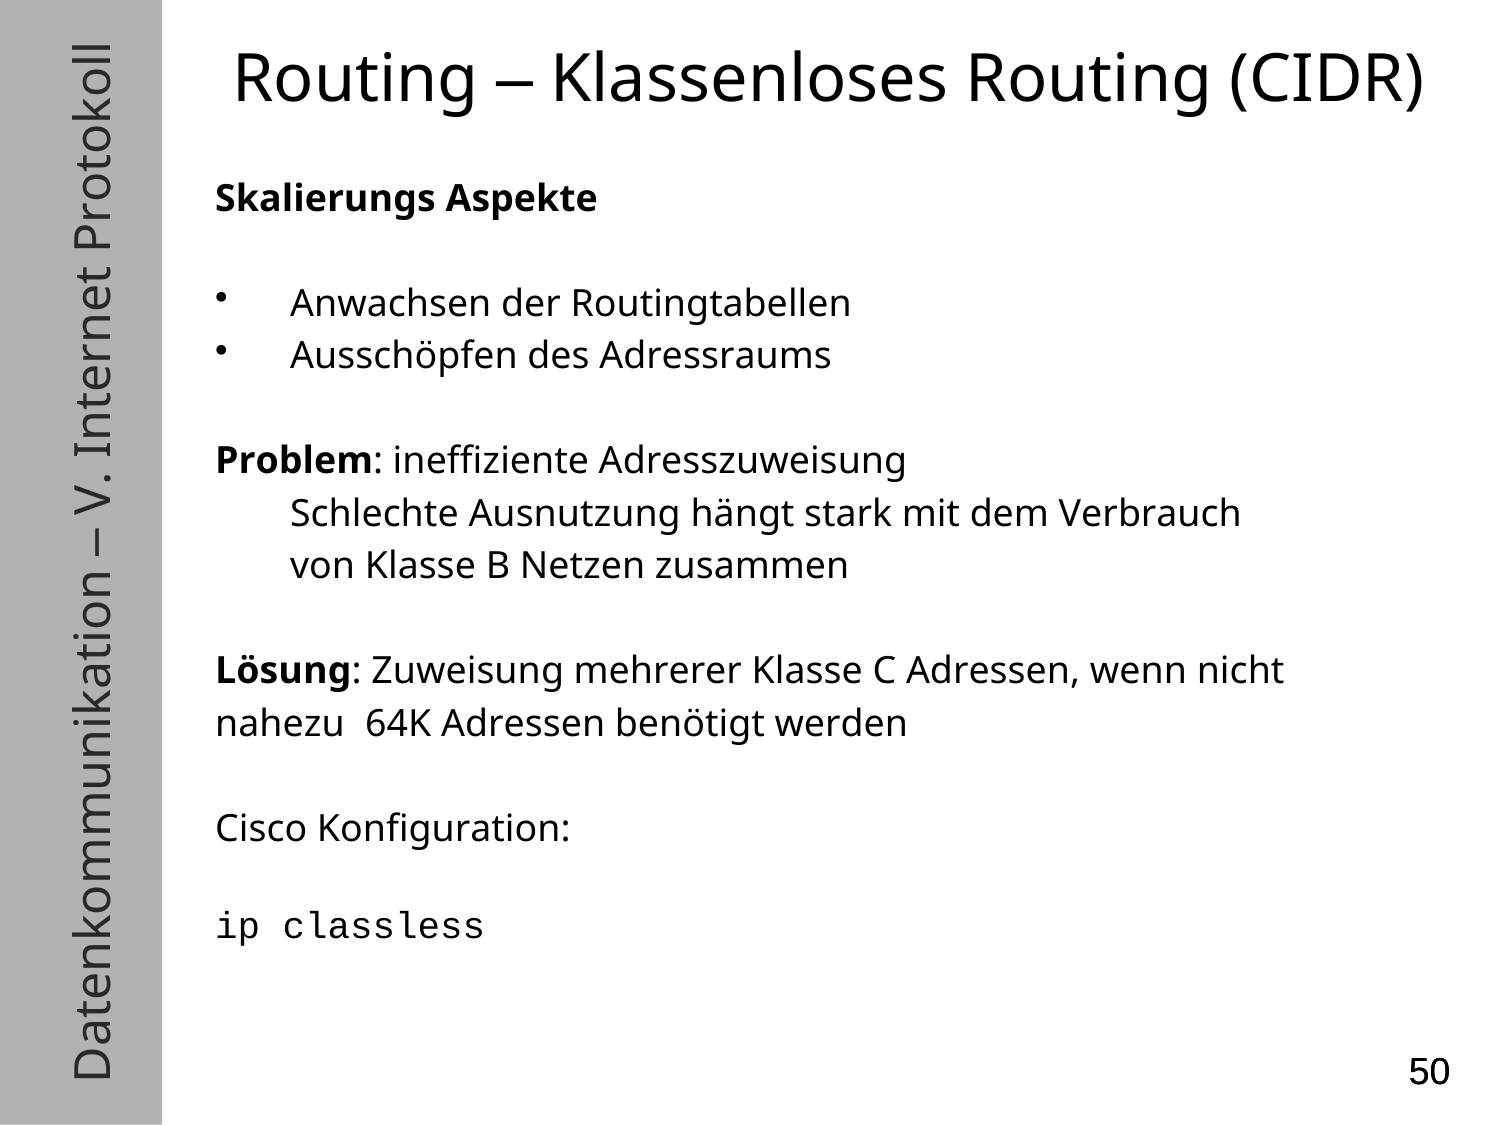

Routing – Klassenloses Routing (CIDR)
Skalierungs Aspekte
	Anwachsen der Routingtabellen
	Ausschöpfen des Adressraums
Problem: ineffiziente Adresszuweisung
	Schlechte Ausnutzung hängt stark mit dem Verbrauch
	von Klasse B Netzen zusammen
Lösung: Zuweisung mehrerer Klasse C Adressen, wenn nicht 	nahezu 	64K Adressen benötigt werden
Cisco Konfiguration:
ip classless
Datenkommunikation – V. Internet Protokoll